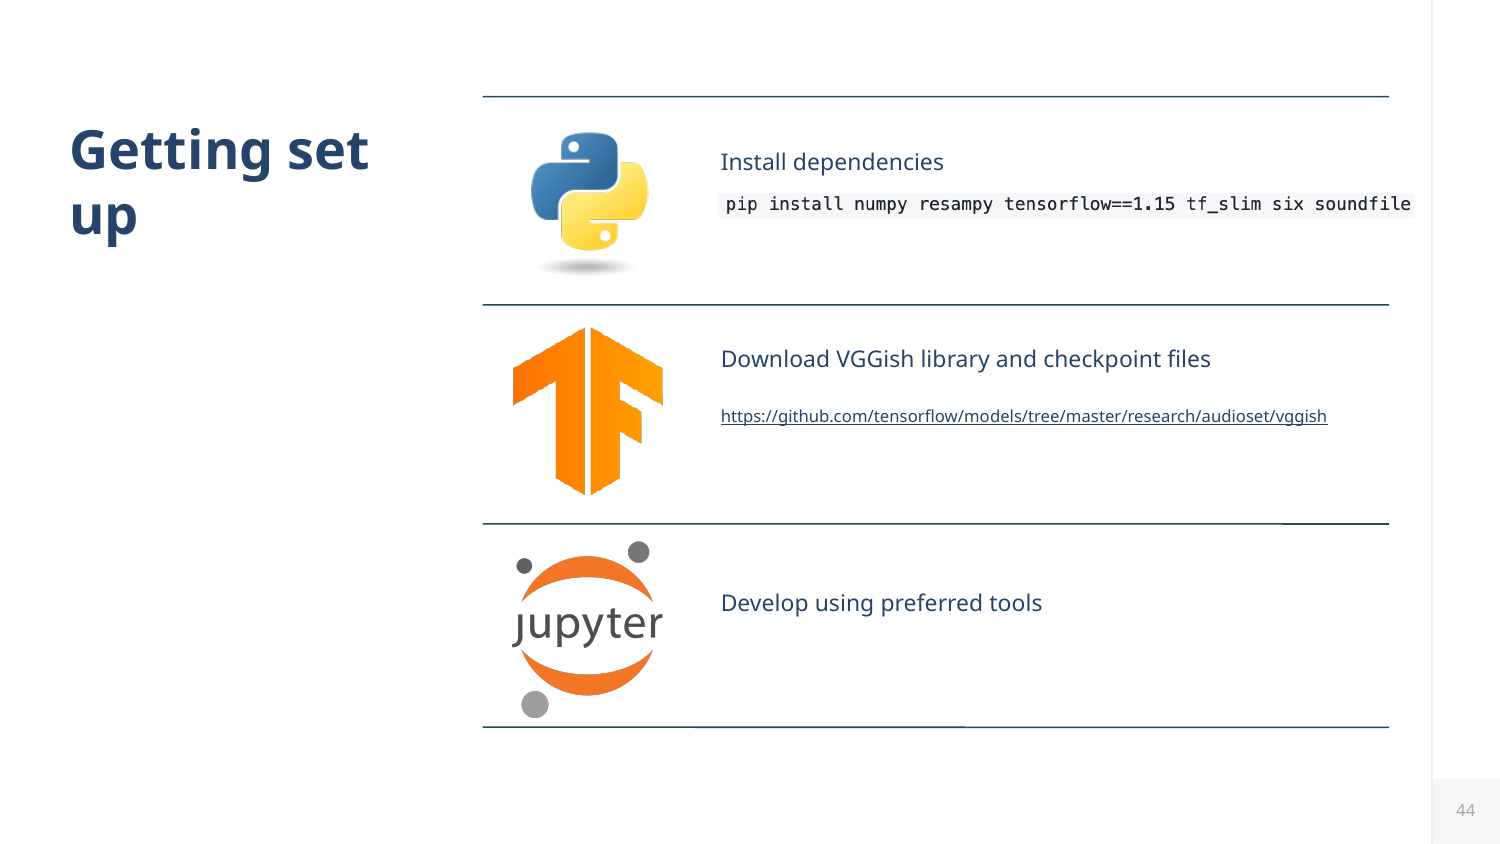

# Getting set up
Install dependencies
Download VGGish library and checkpoint files
https://github.com/tensorflow/models/tree/master/research/audioset/vggish
Develop using preferred tools